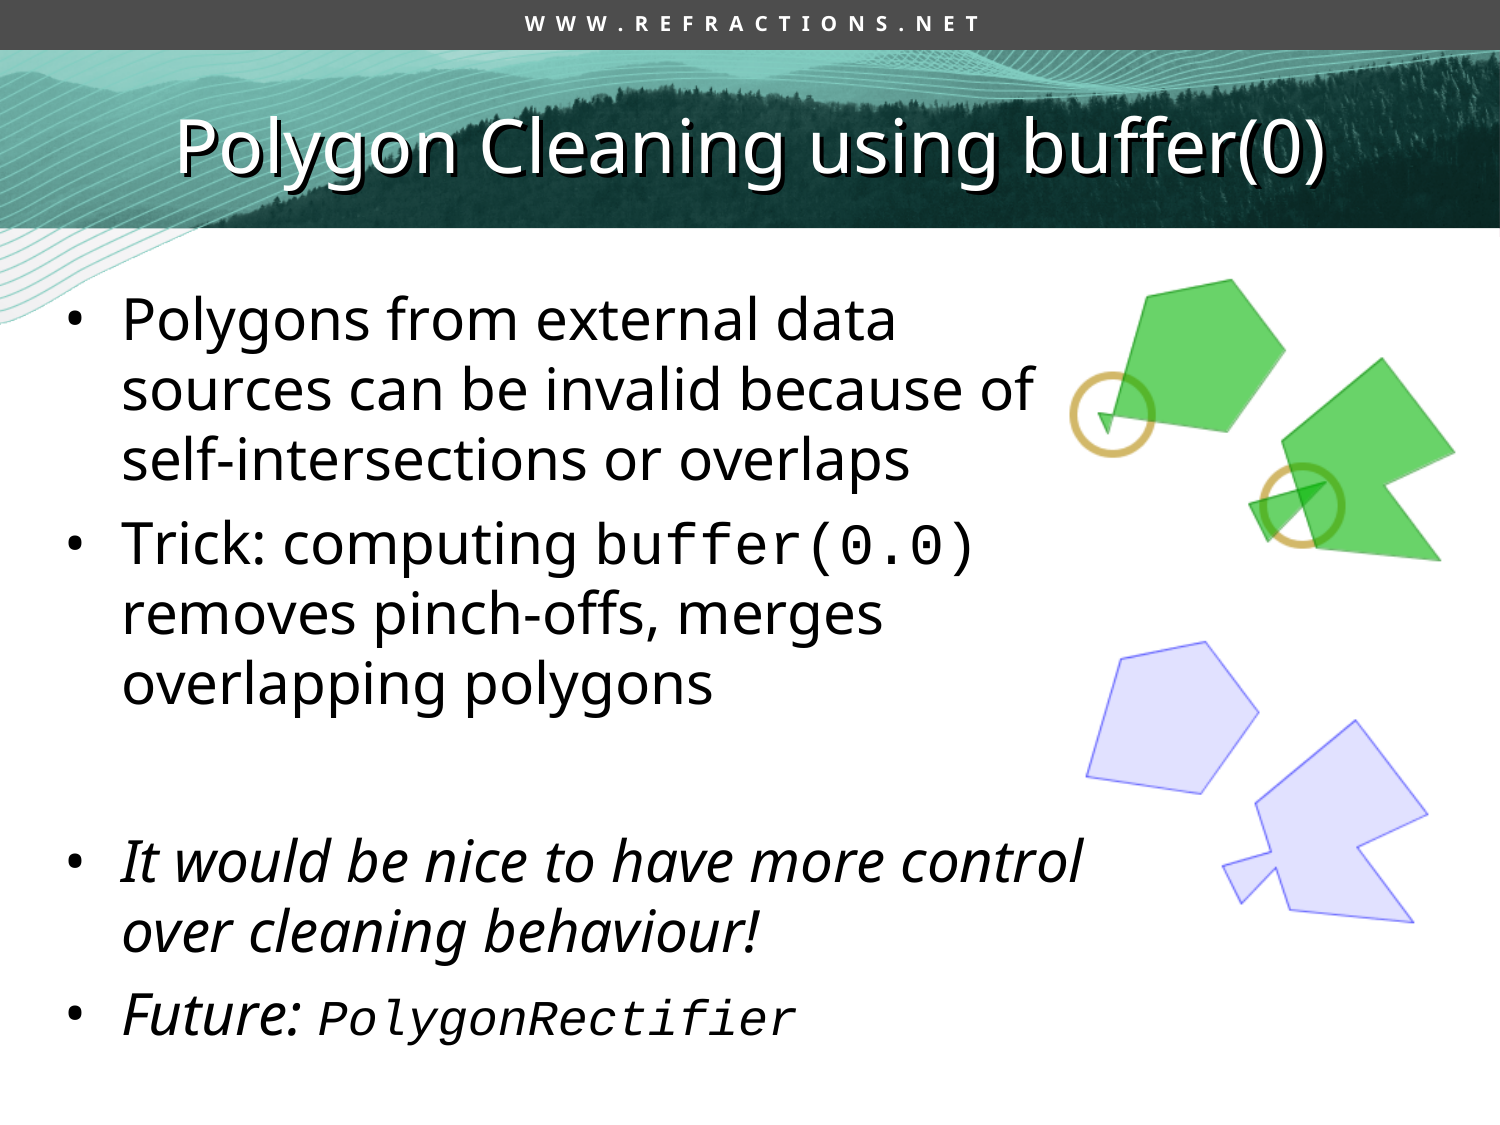

# Polygon Cleaning using buffer(0)
Polygons from external data sources can be invalid because of self-intersections or overlaps
Trick: computing buffer(0.0) removes pinch-offs, merges overlapping polygons
It would be nice to have more control over cleaning behaviour!
Future: PolygonRectifier